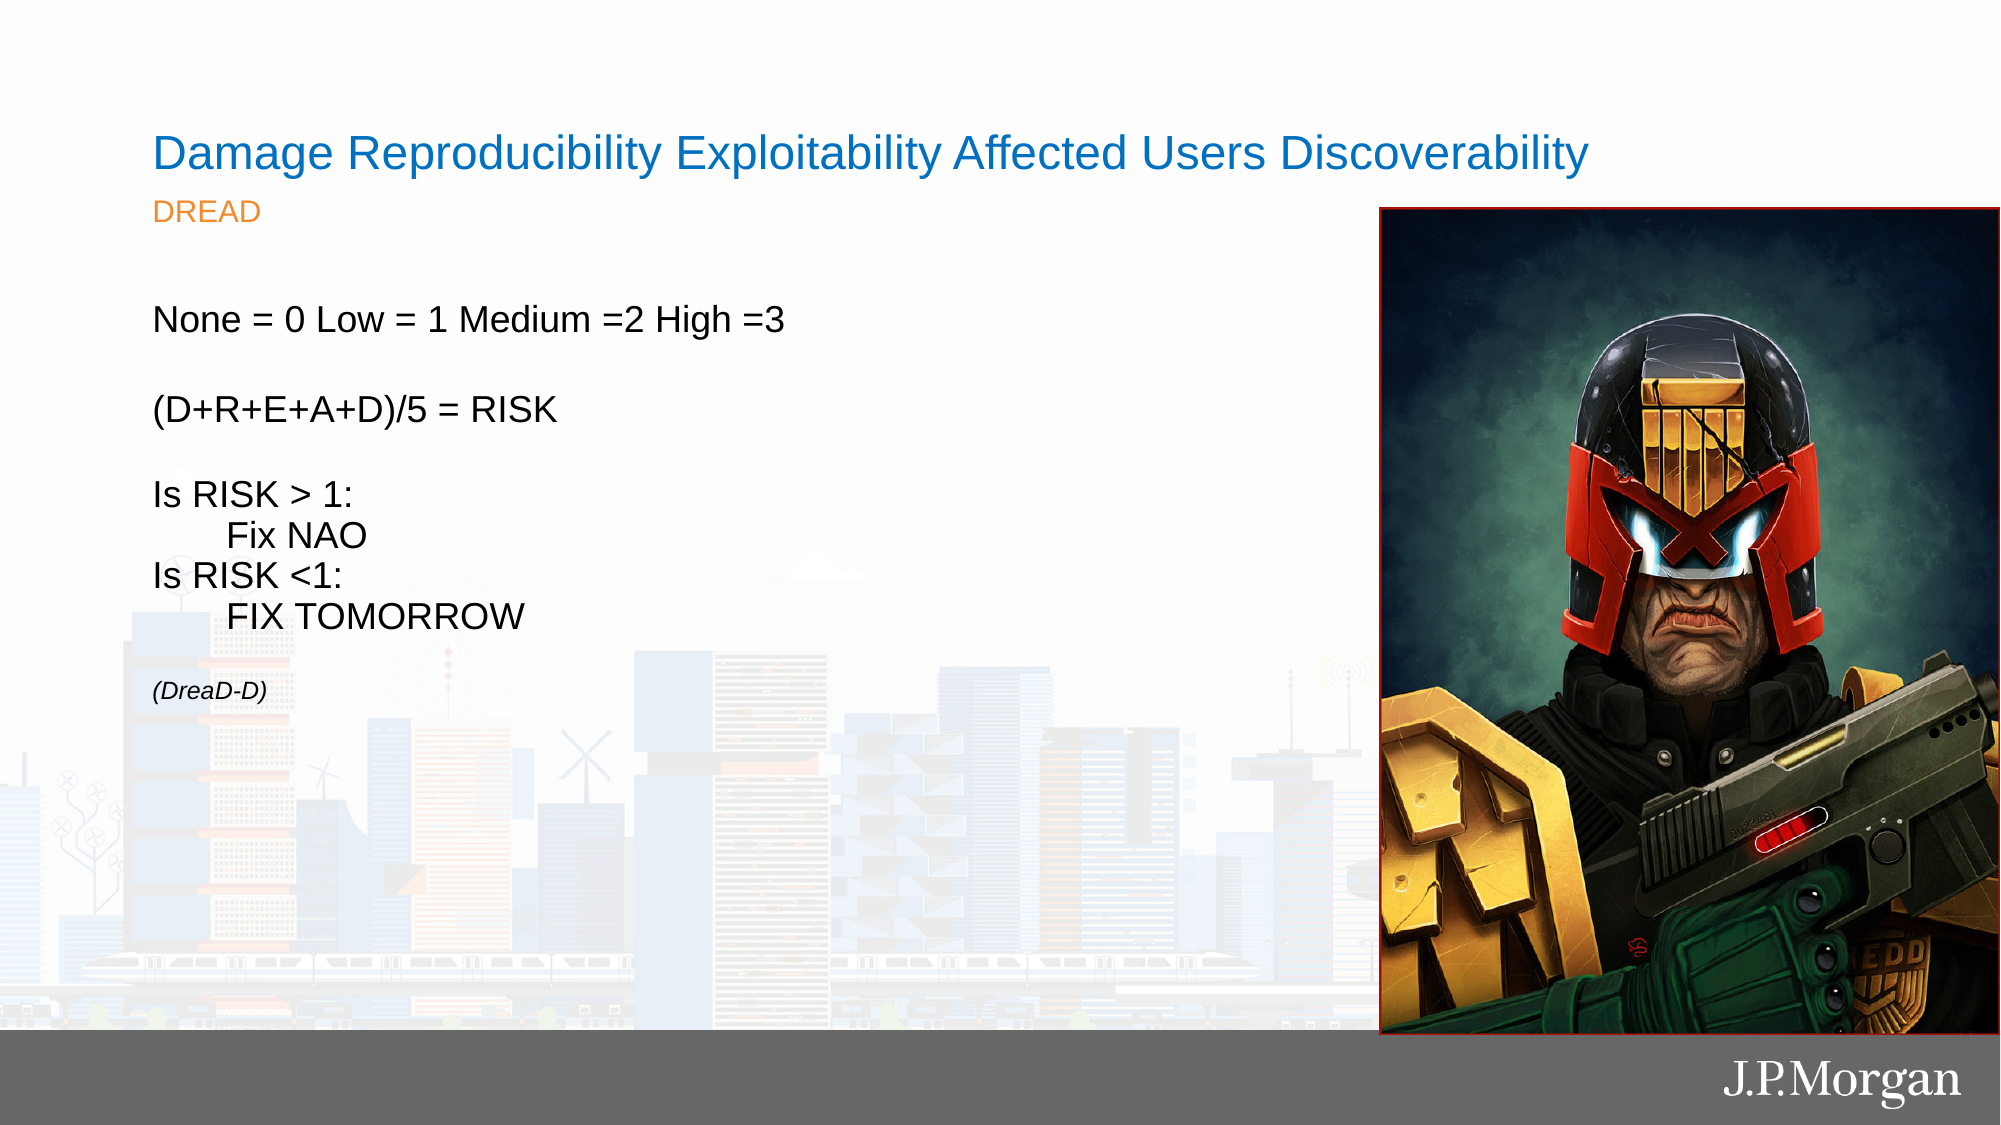

# Damage Reproducibility Exploitability Affected Users Discoverability
DREAD
None = 0 Low = 1 Medium =2 High =3
(D+R+E+A+D)/5 = RISK
Is RISK > 1:
	Fix NAO
Is RISK <1:
	FIX TOMORROW
(DreaD-D)